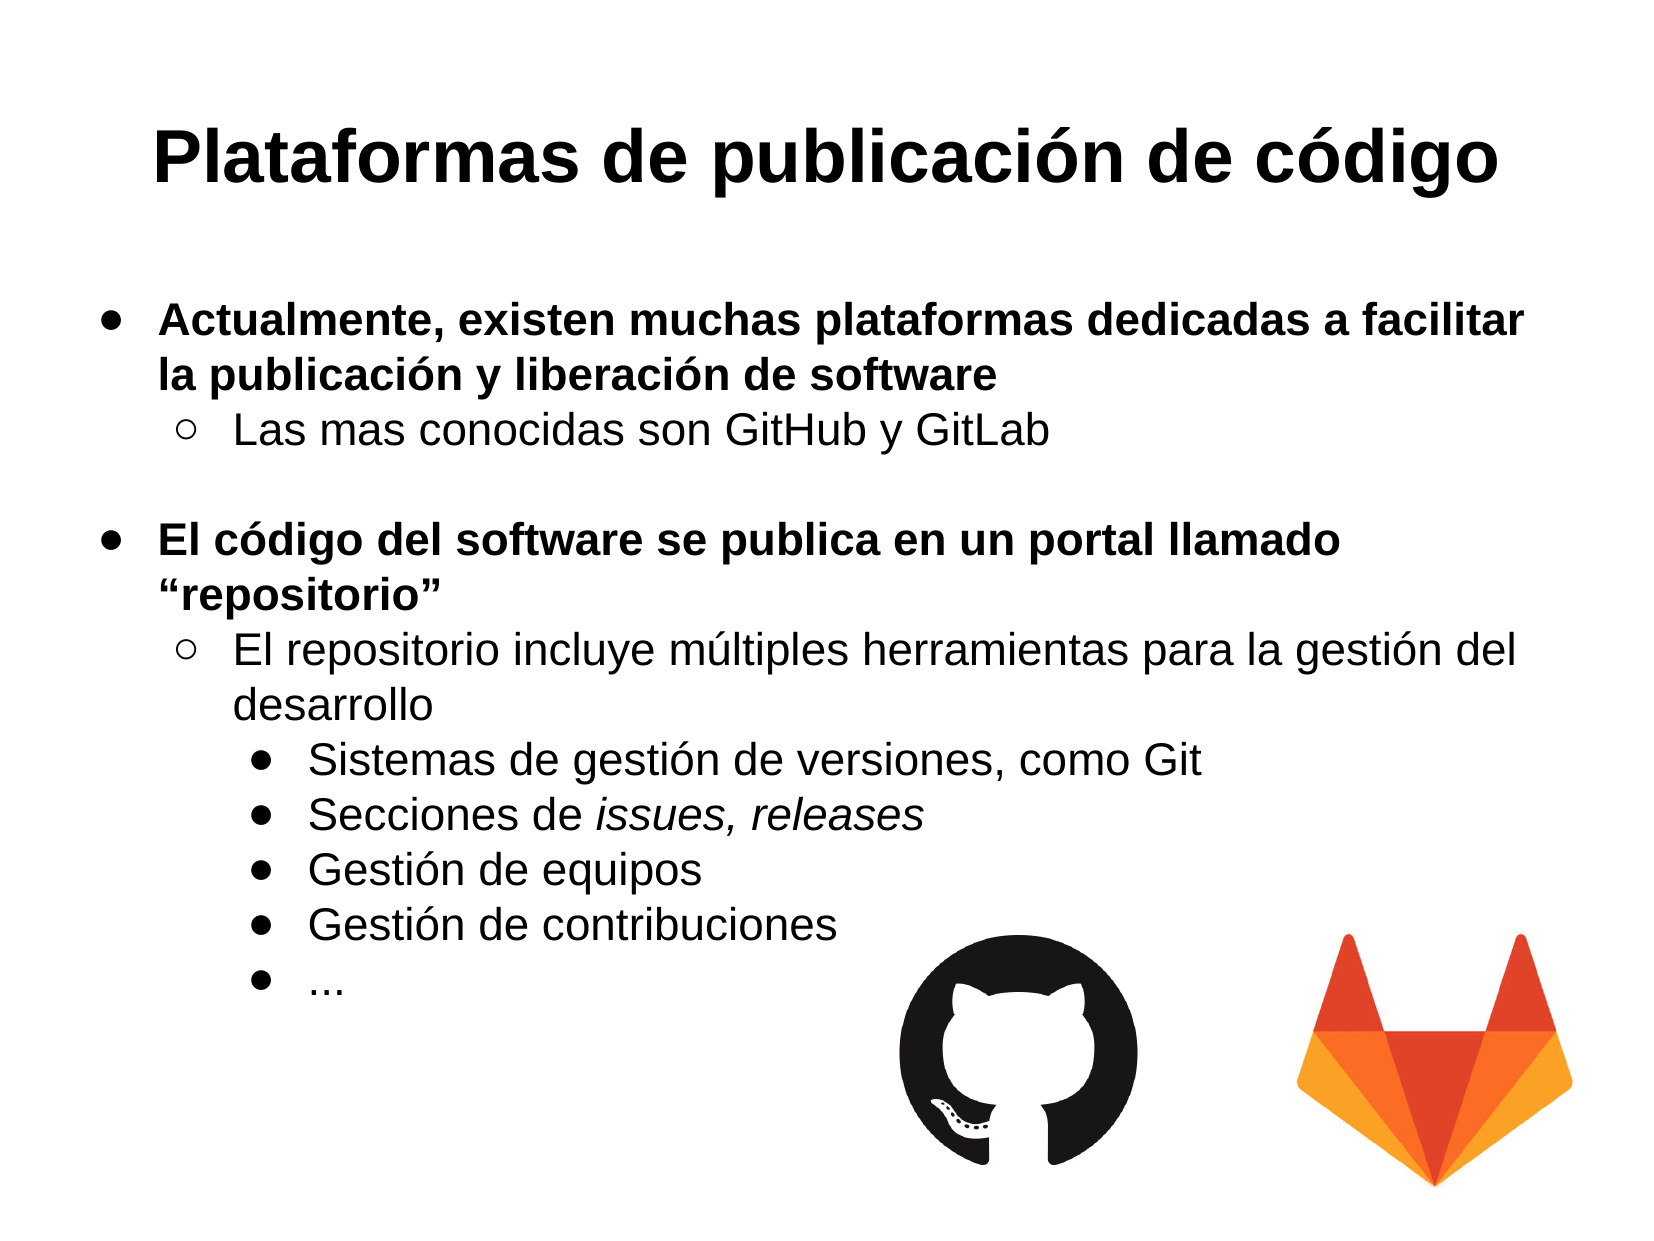

Plataformas de publicación de código
Actualmente, existen muchas plataformas dedicadas a facilitar la publicación y liberación de software
Las mas conocidas son GitHub y GitLab
El código del software se publica en un portal llamado “repositorio”
El repositorio incluye múltiples herramientas para la gestión del desarrollo
Sistemas de gestión de versiones, como Git
Secciones de issues, releases
Gestión de equipos
Gestión de contribuciones
...